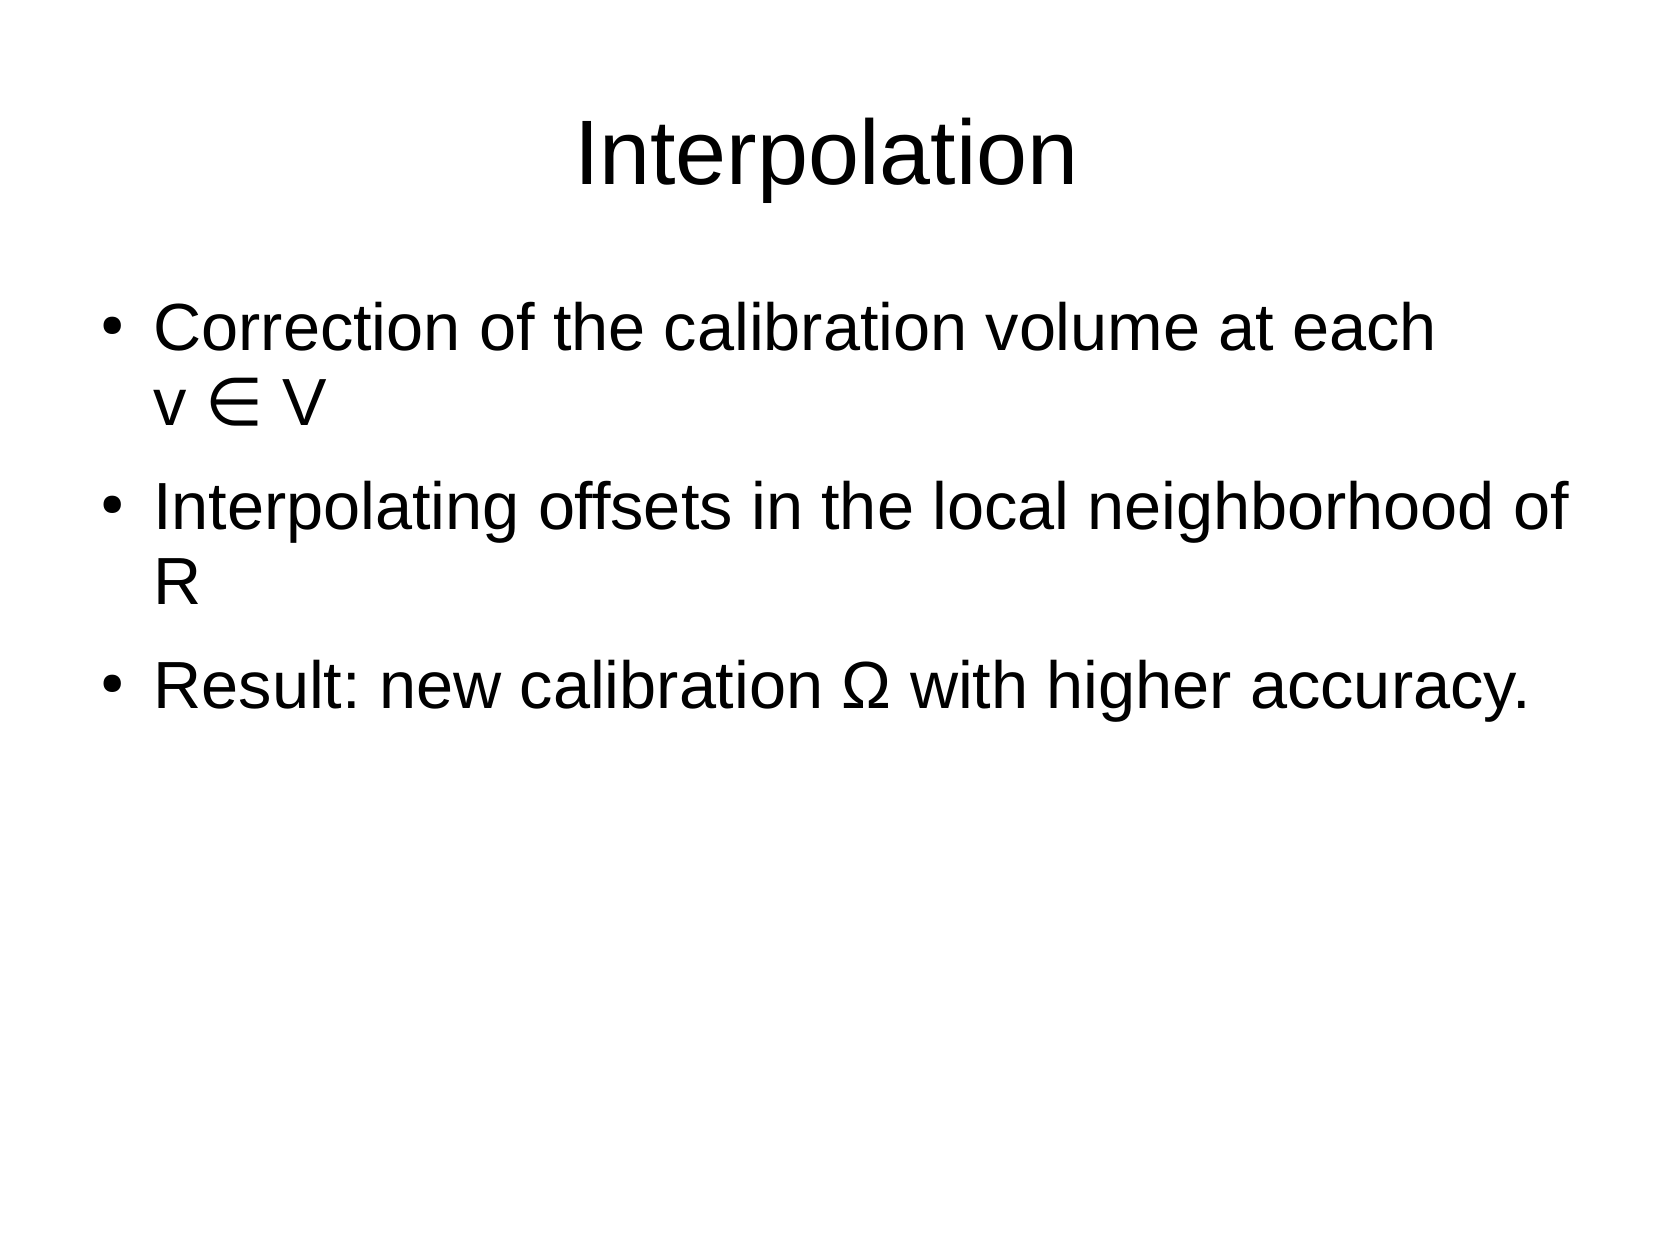

# Interpolation
Correction of the calibration volume at each v ∈ V
Interpolating offsets in the local neighborhood of R
Result: new calibration Ω with higher accuracy.